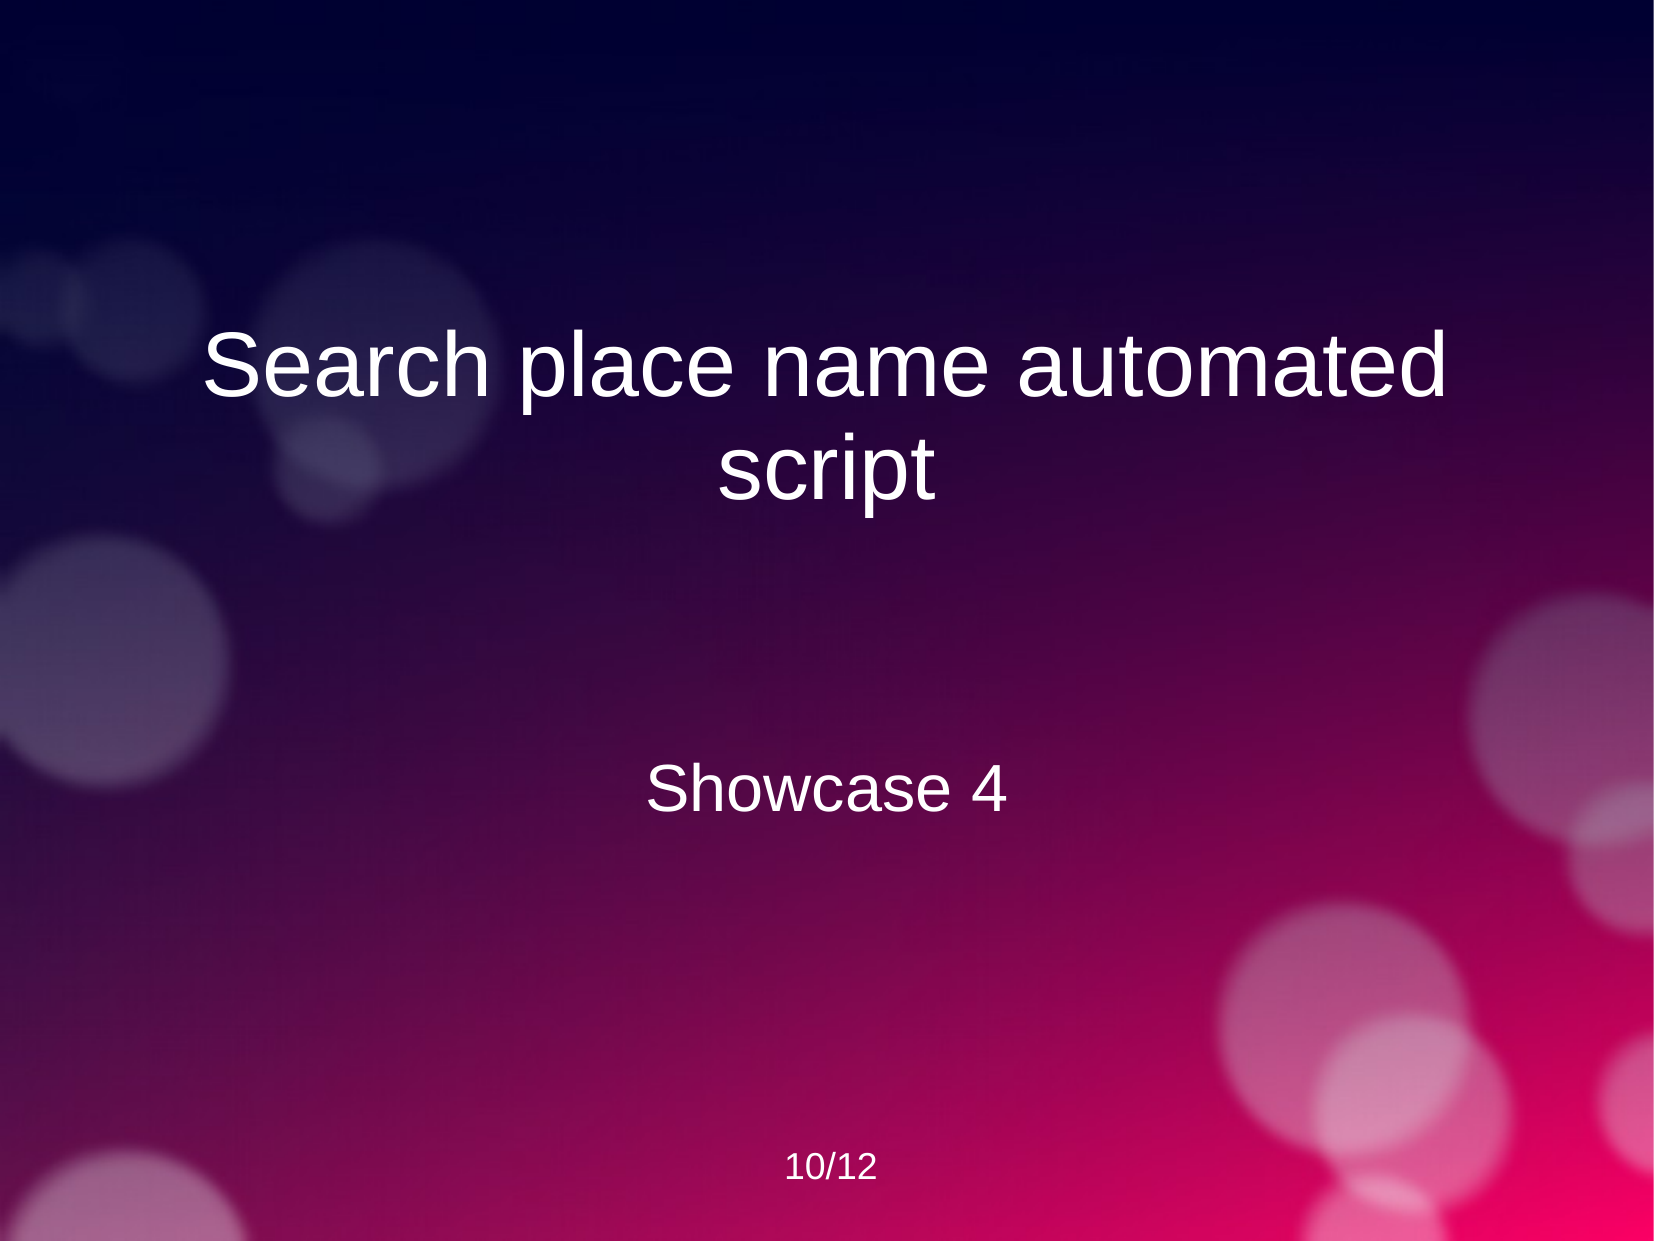

# Search place name automated script
Showcase 4